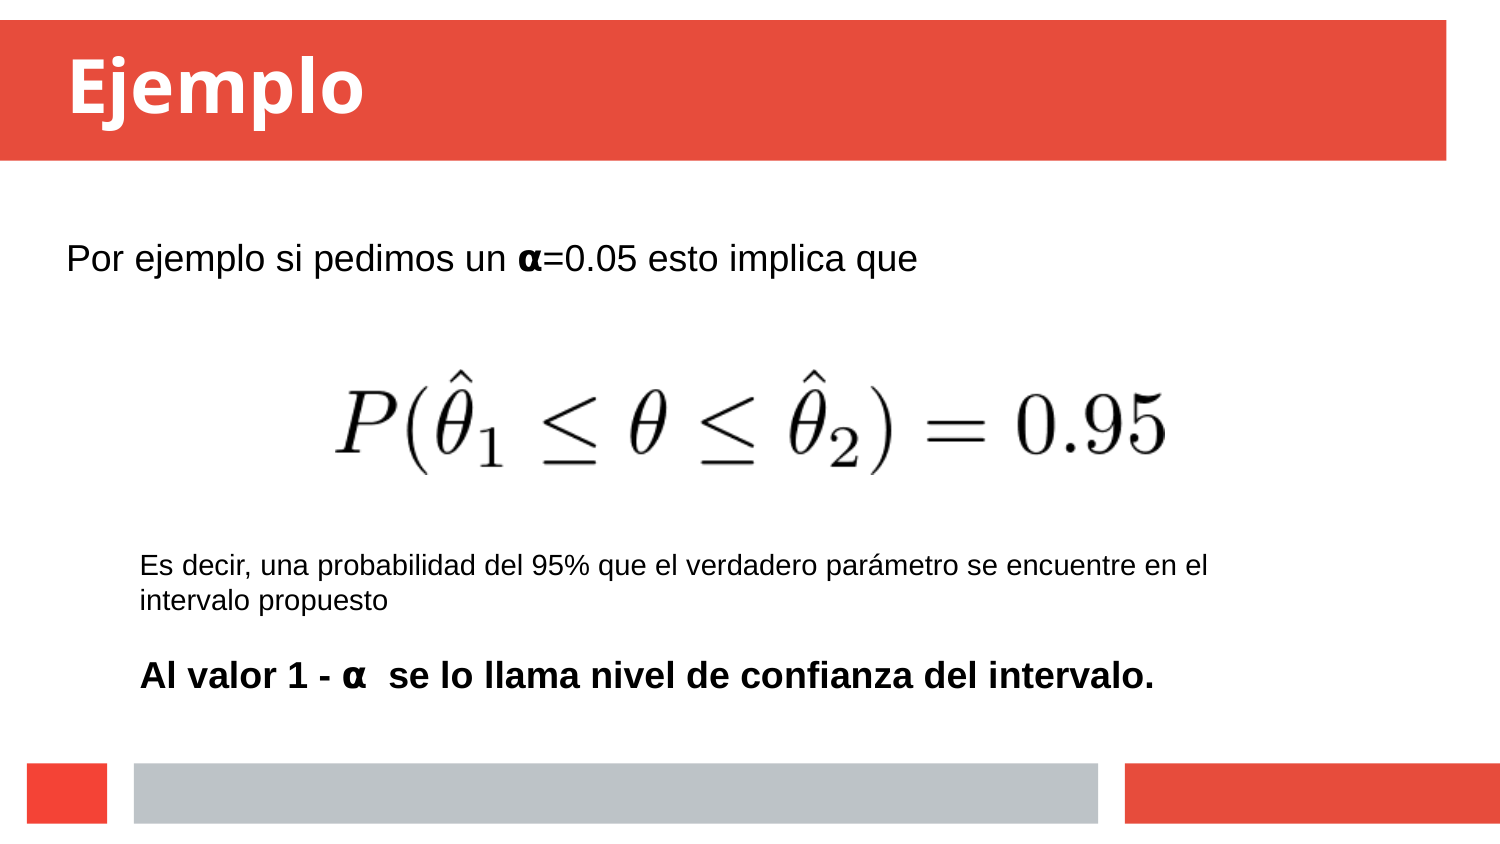

# Ejemplo
Por ejemplo si pedimos un 𝝰=0.05 esto implica que
Es decir, una probabilidad del 95% que el verdadero parámetro se encuentre en el intervalo propuesto
Al valor 1 - 𝝰 se lo llama nivel de confianza del intervalo.